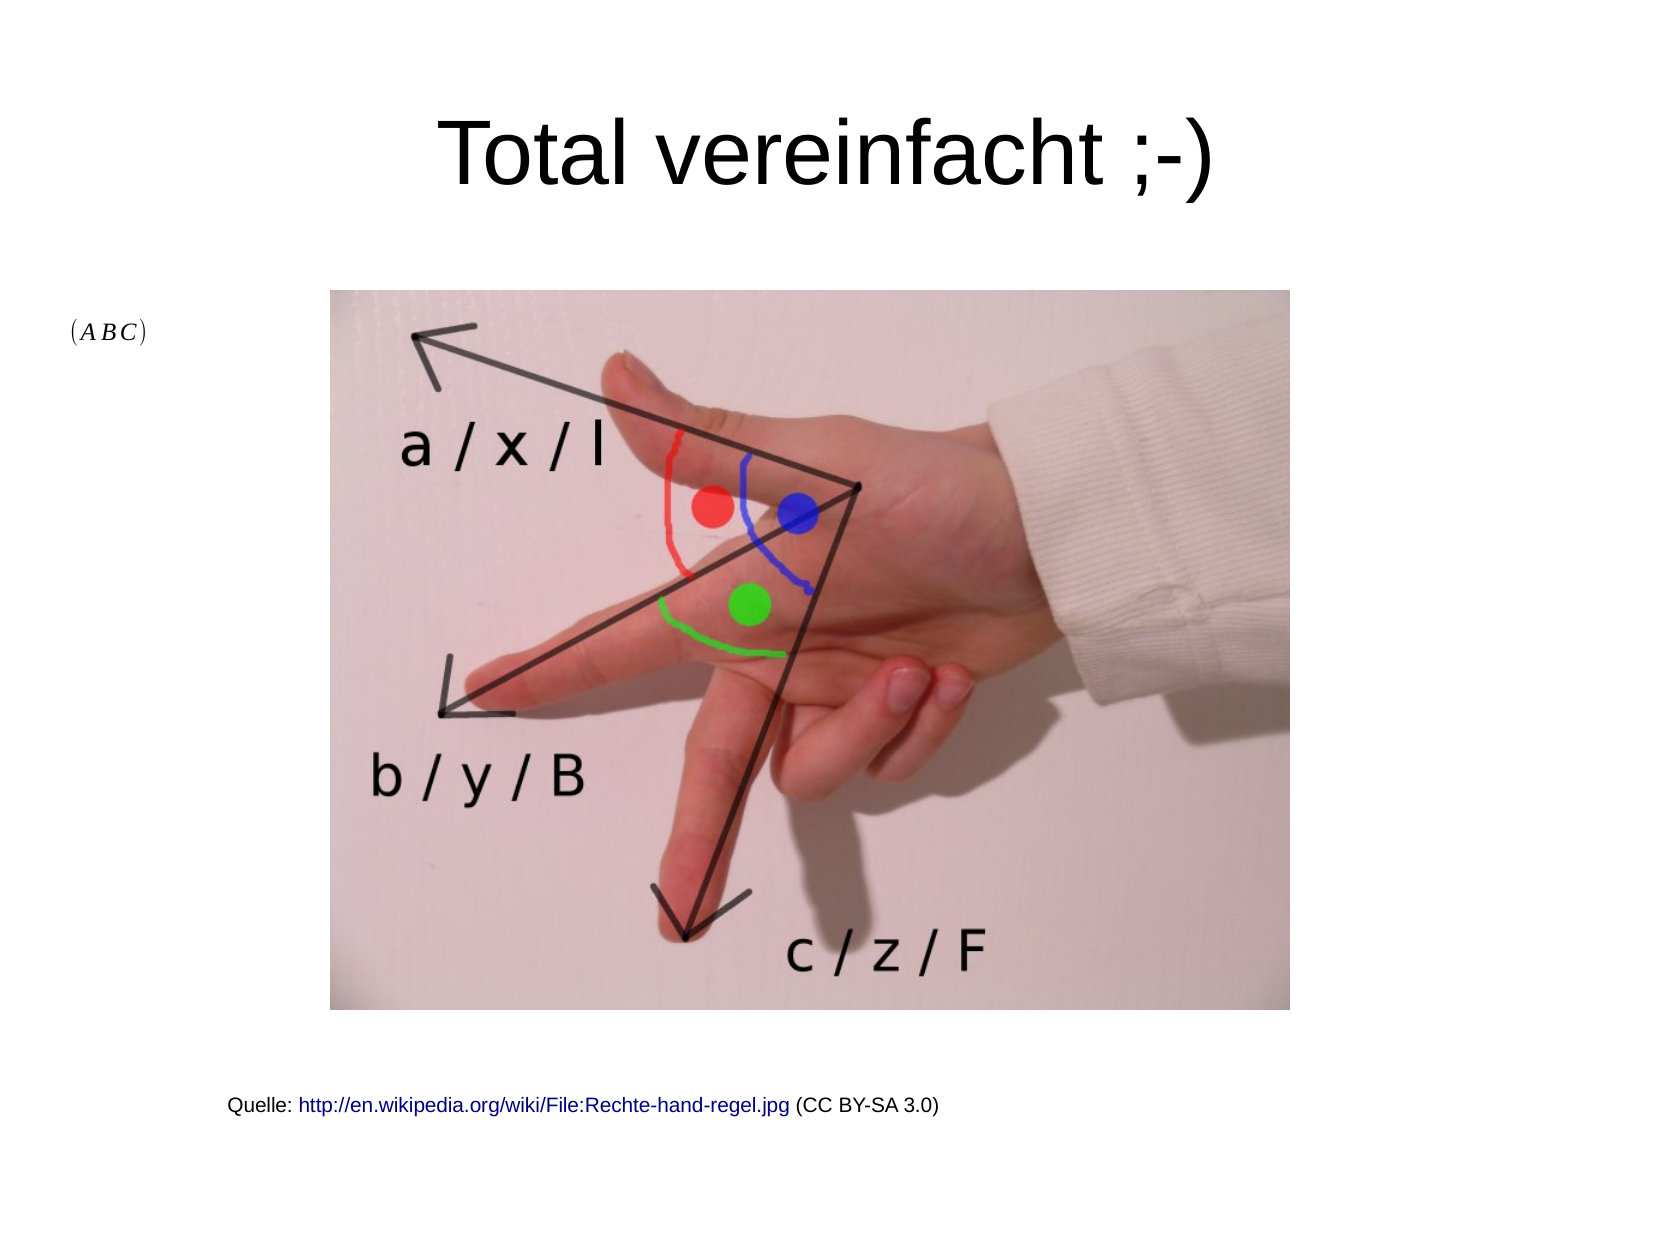

# Total vereinfacht ;-)
Quelle: http://en.wikipedia.org/wiki/File:Rechte-hand-regel.jpg (CC BY-SA 3.0)